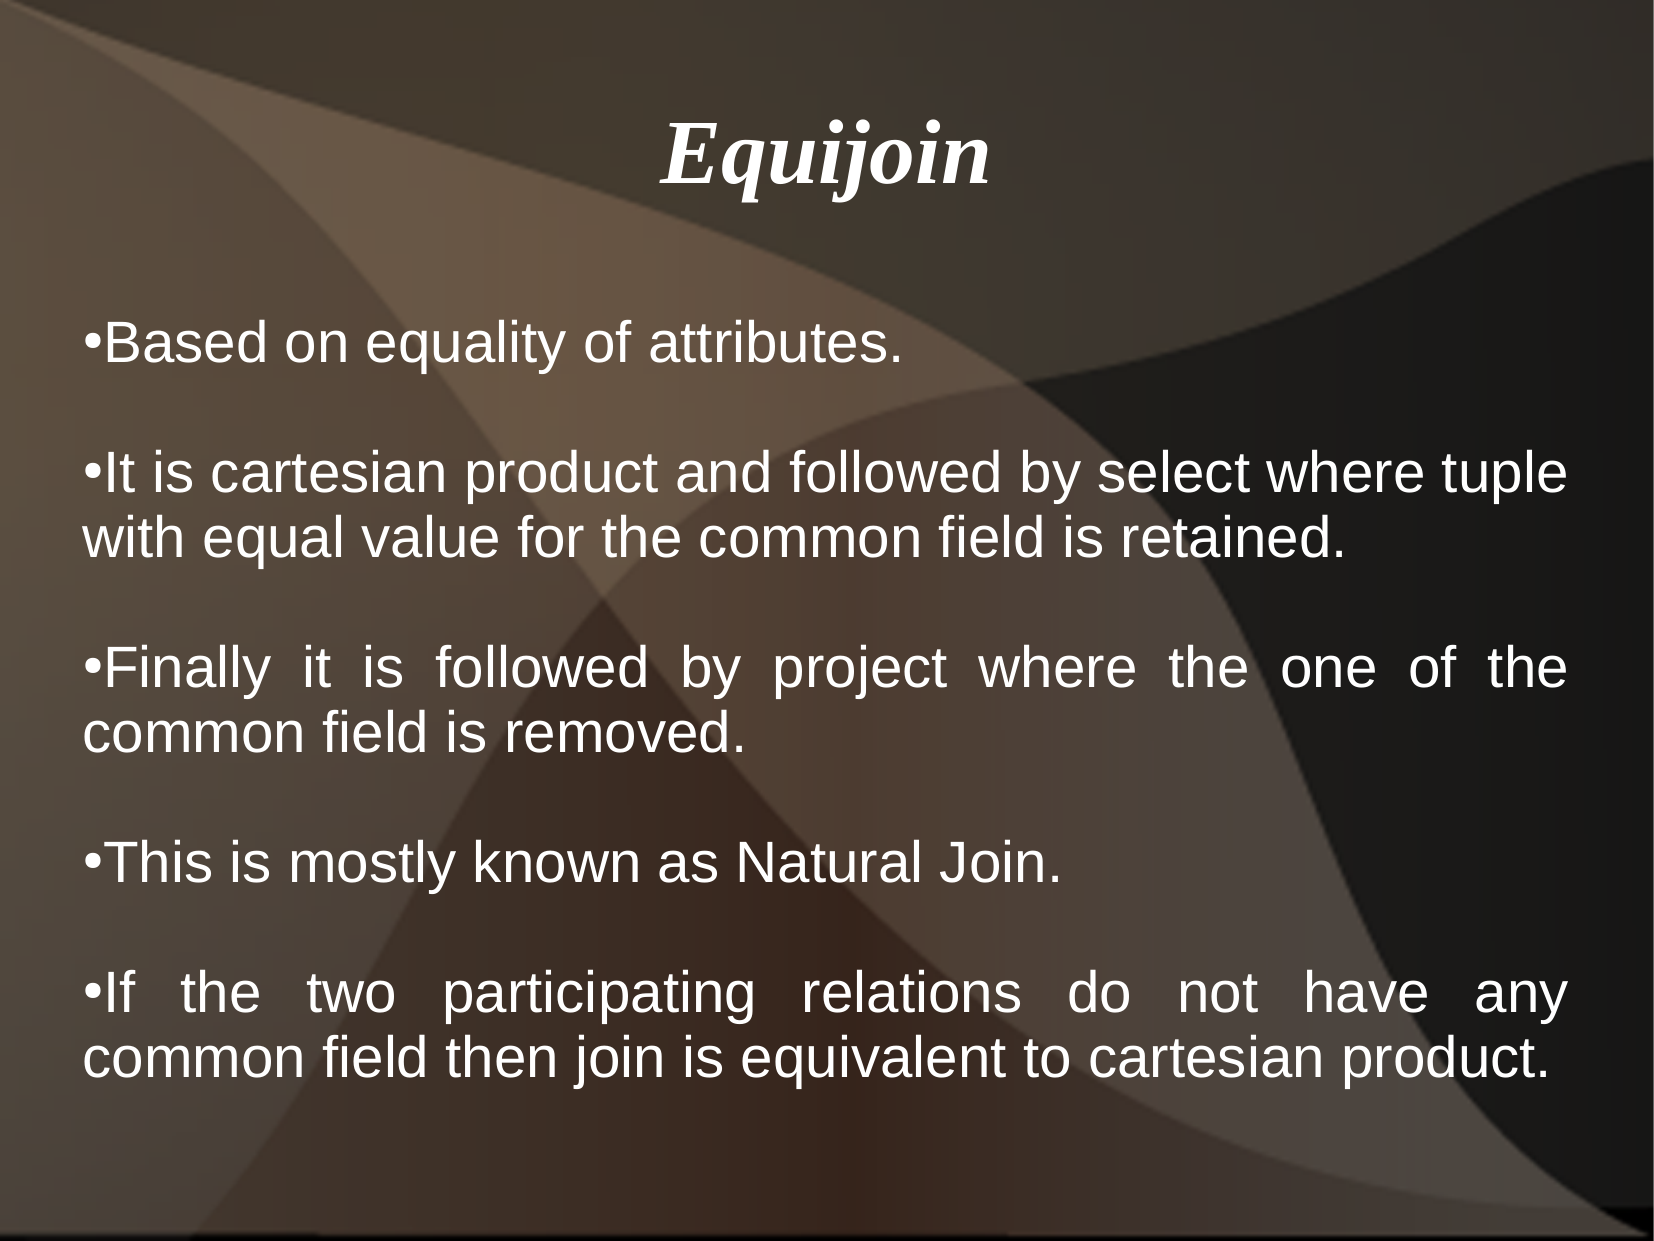

# Equijoin
Based on equality of attributes.
It is cartesian product and followed by select where tuple with equal value for the common field is retained.
Finally it is followed by project where the one of the common field is removed.
This is mostly known as Natural Join.
If the two participating relations do not have any common field then join is equivalent to cartesian product.